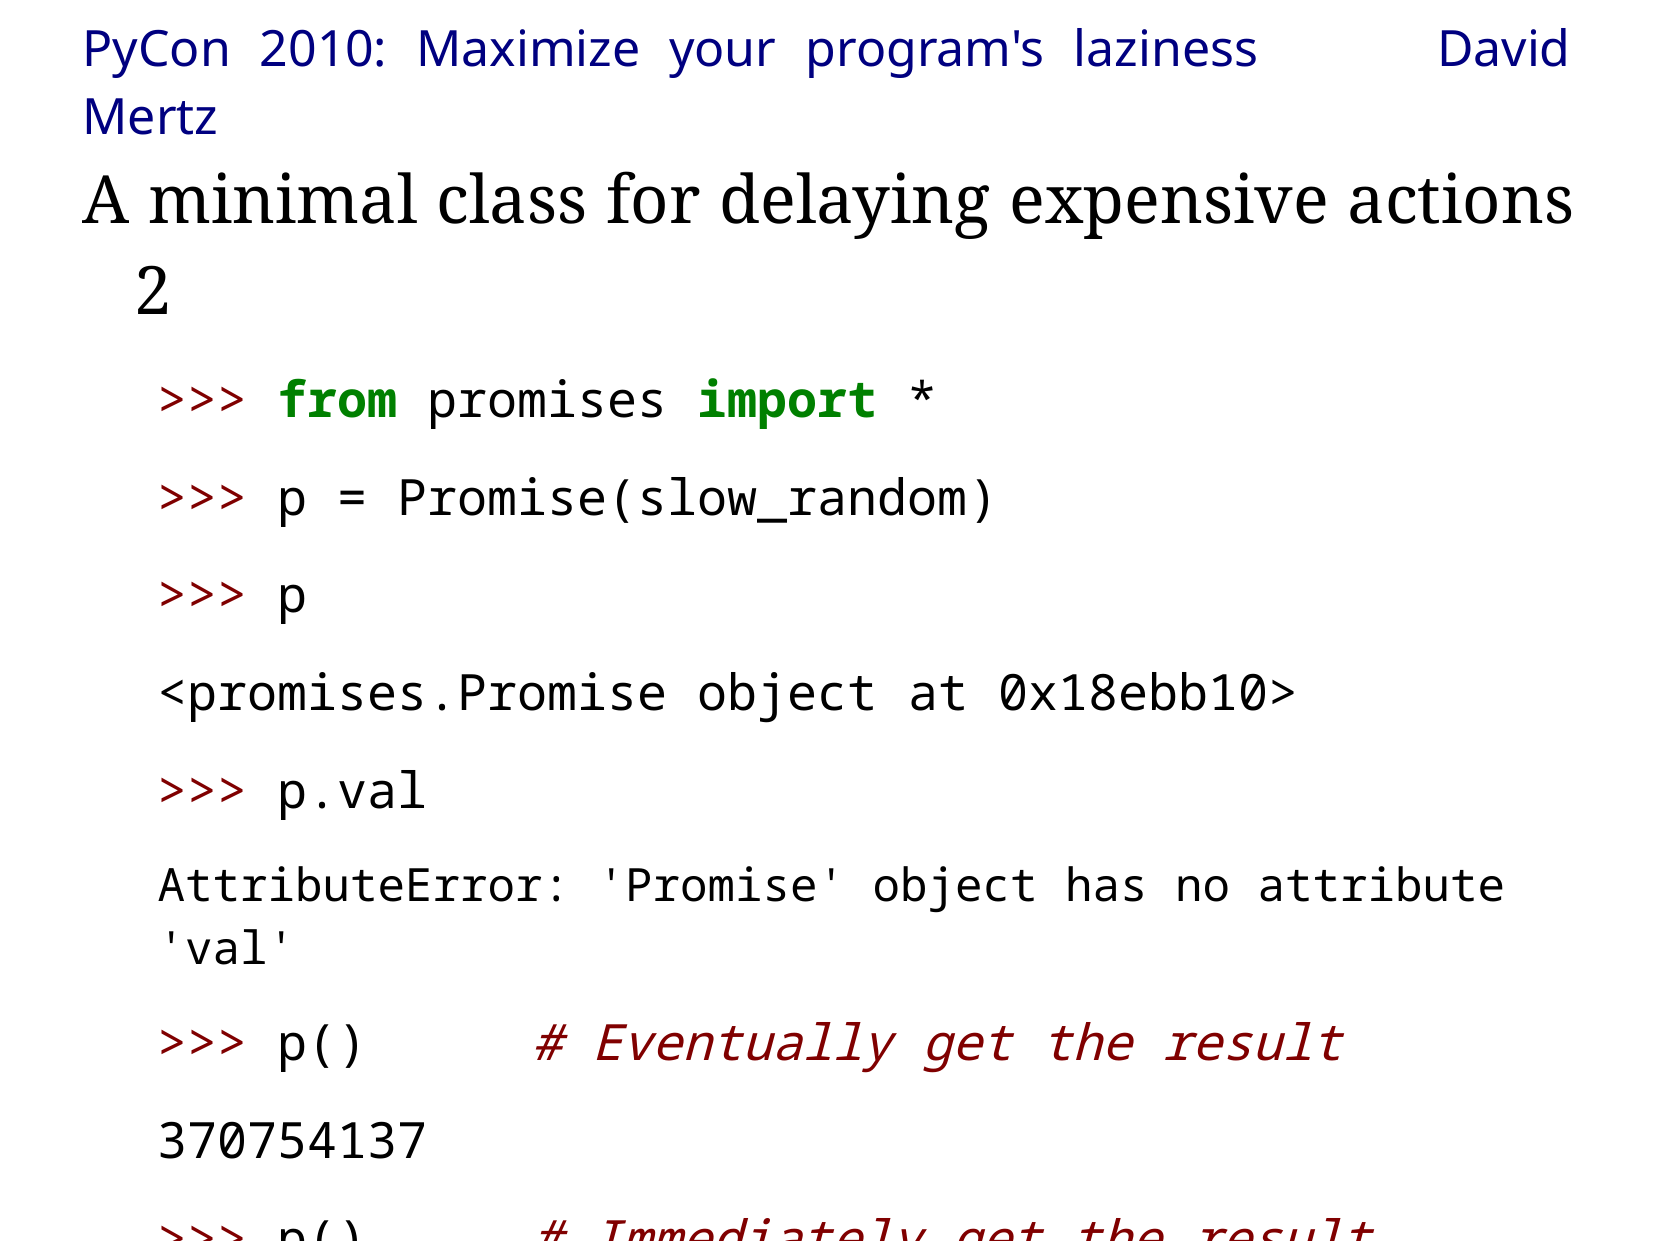

PyCon 2010: Maximize your program's laziness			David Mertz
A minimal class for delaying expensive actions 2
>>> from promises import *
>>> p = Promise(slow_random)
>>> p
<promises.Promise object at 0x18ebb10>
>>> p.val
AttributeError: 'Promise' object has no attribute 'val'
>>> p()			# Eventually get the result
370754137
>>> p()			# Immediately get the result
370754137
#